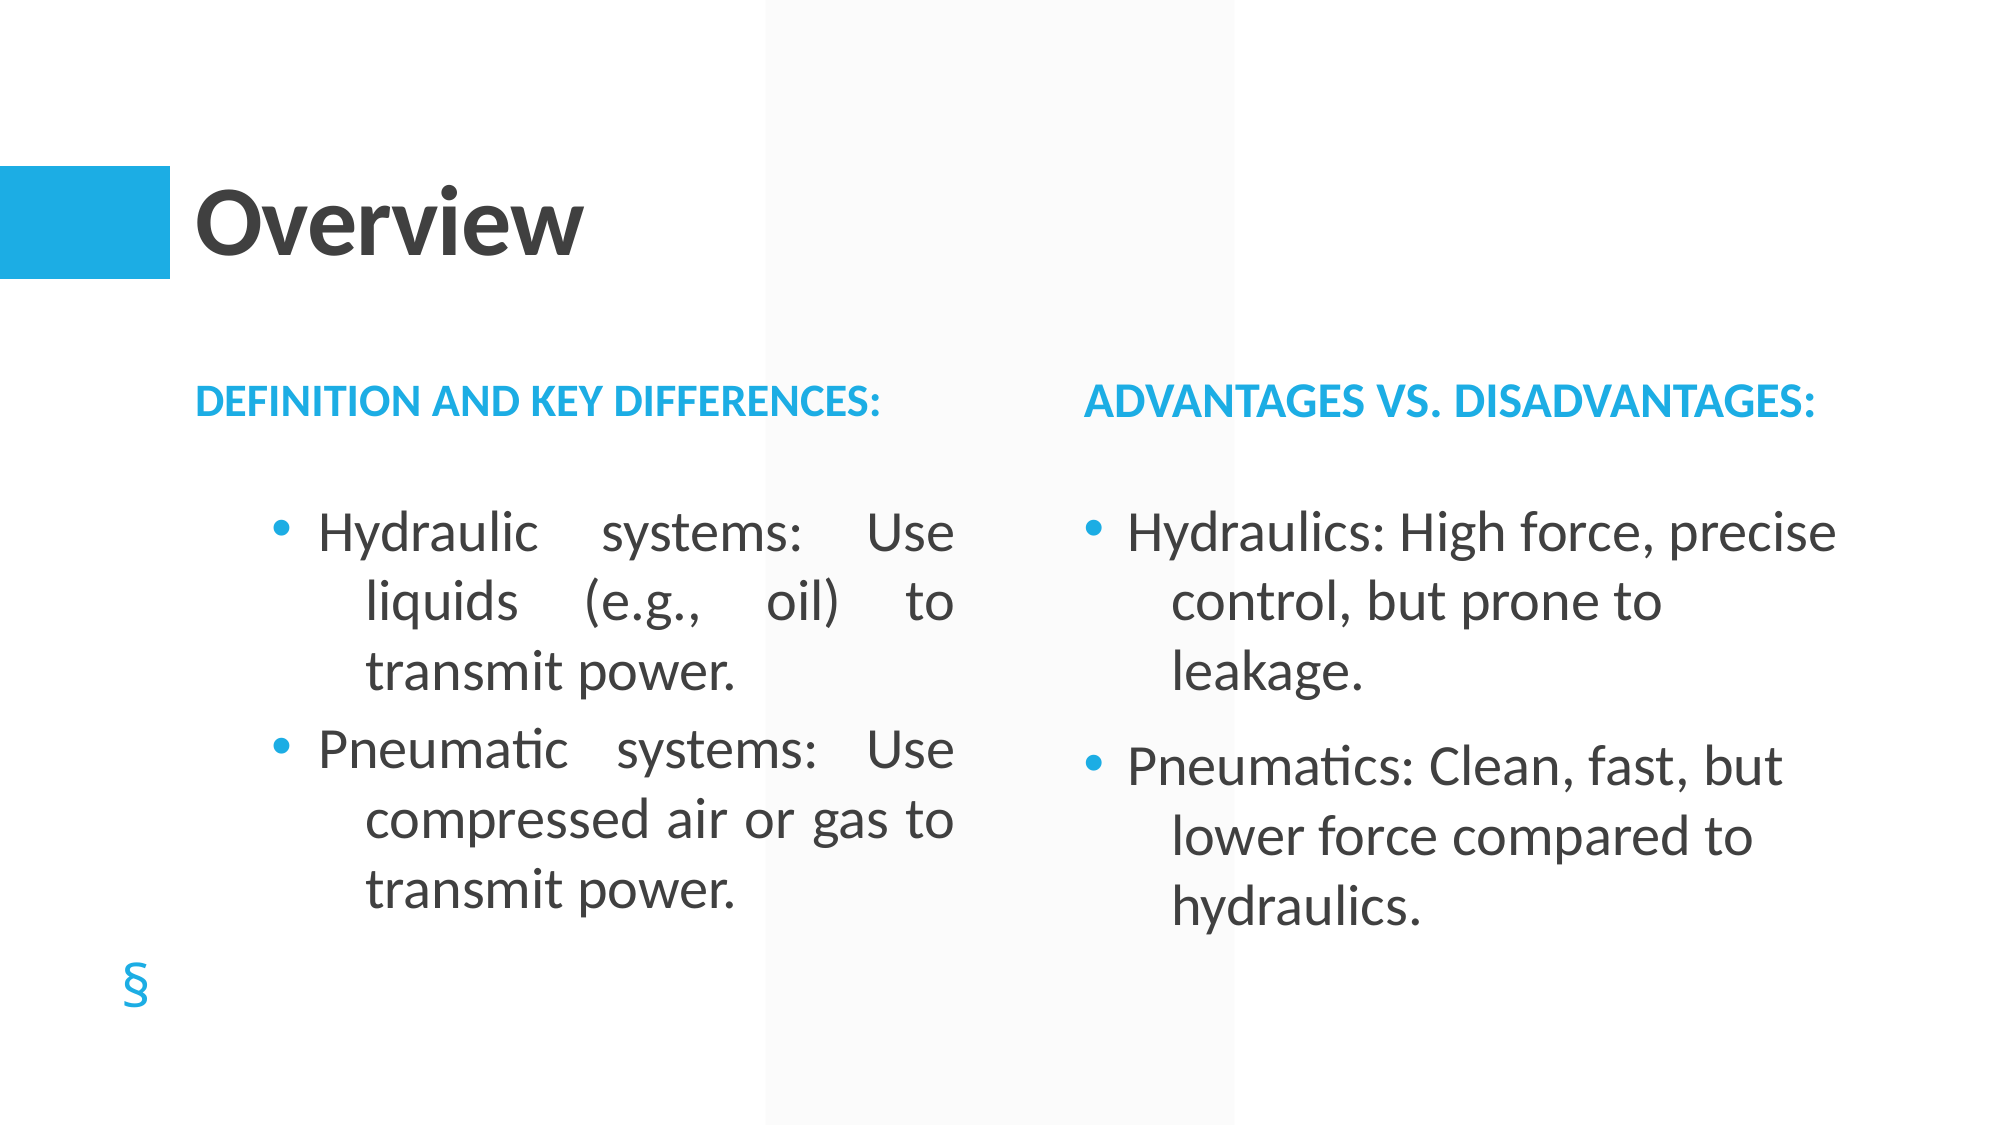

# Overview
Definition and Key Differences:
Advantages vs. Disadvantages:
Hydraulic systems: Use liquids (e.g., oil) to transmit power.
Pneumatic systems: Use compressed air or gas to transmit power.
Hydraulics: High force, precise control, but prone to leakage.
Pneumatics: Clean, fast, but lower force compared to hydraulics.